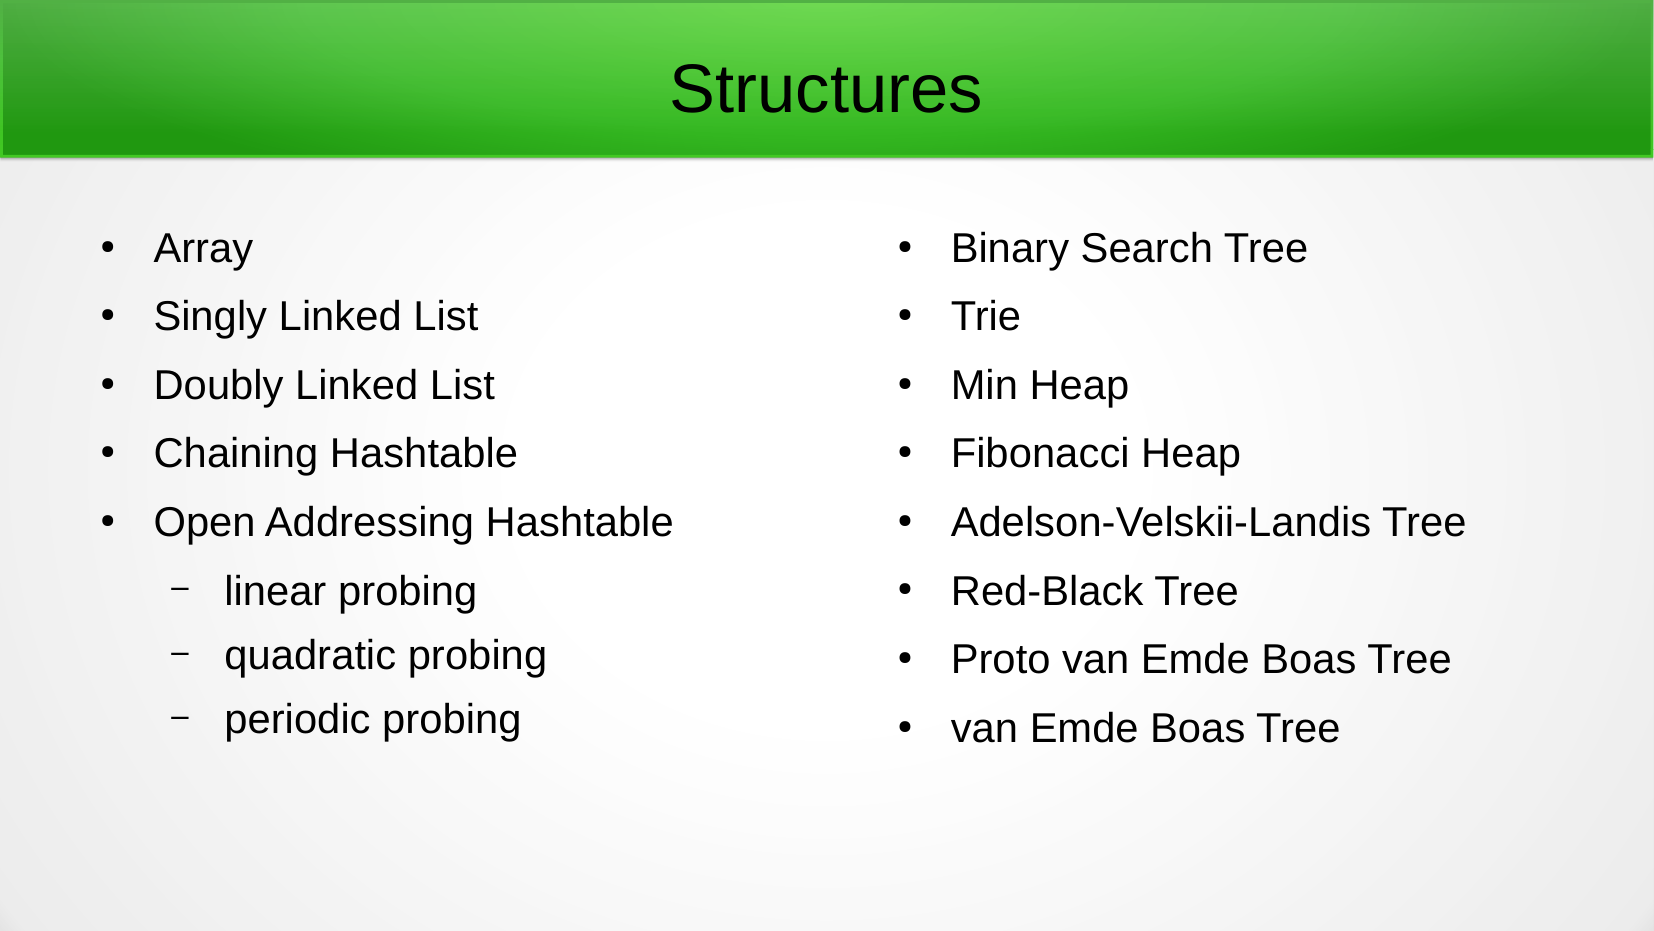

# Structures
Array
Singly Linked List
Doubly Linked List
Chaining Hashtable
Open Addressing Hashtable
linear probing
quadratic probing
periodic probing
Binary Search Tree
Trie
Min Heap
Fibonacci Heap
Adelson-Velskii-Landis Tree
Red-Black Tree
Proto van Emde Boas Tree
van Emde Boas Tree